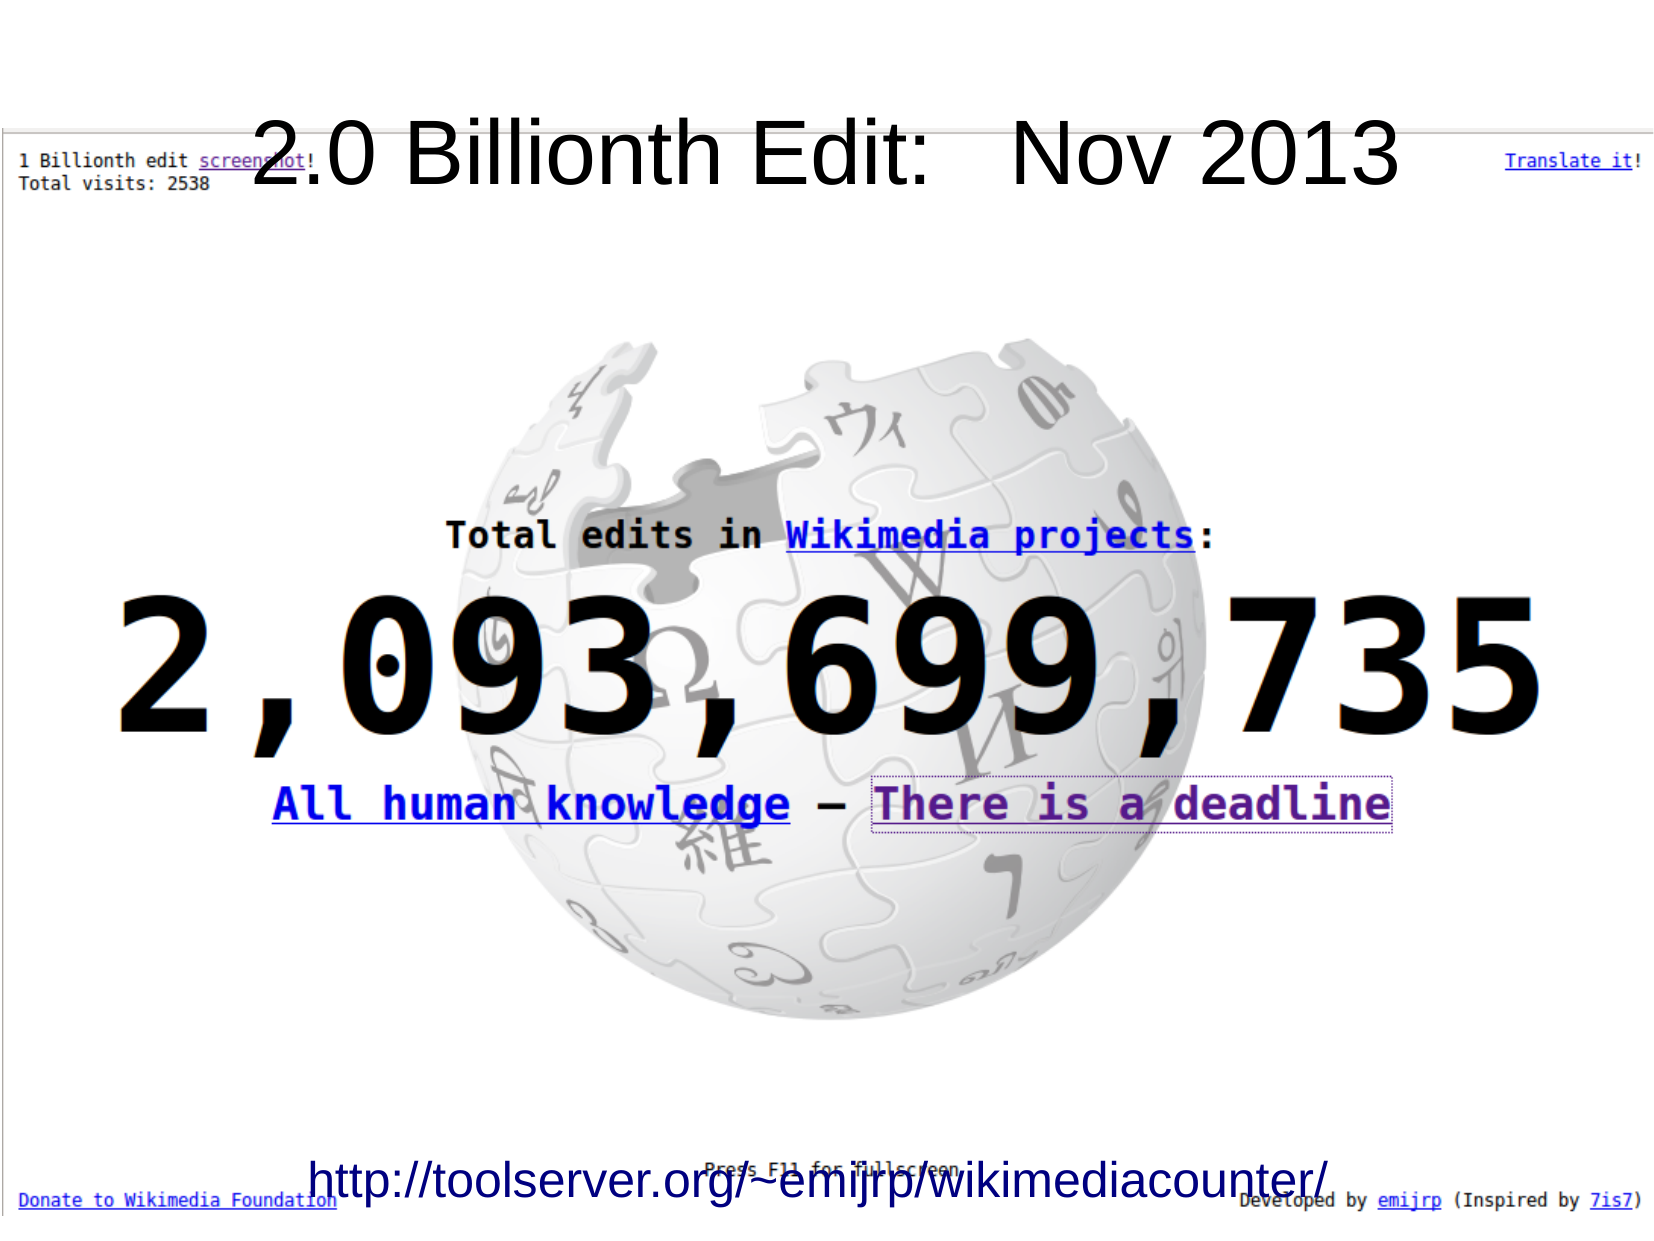

# 2.0 Billionth Edit: Nov 2013
27
http://toolserver.org/~emijrp/wikimediacounter/